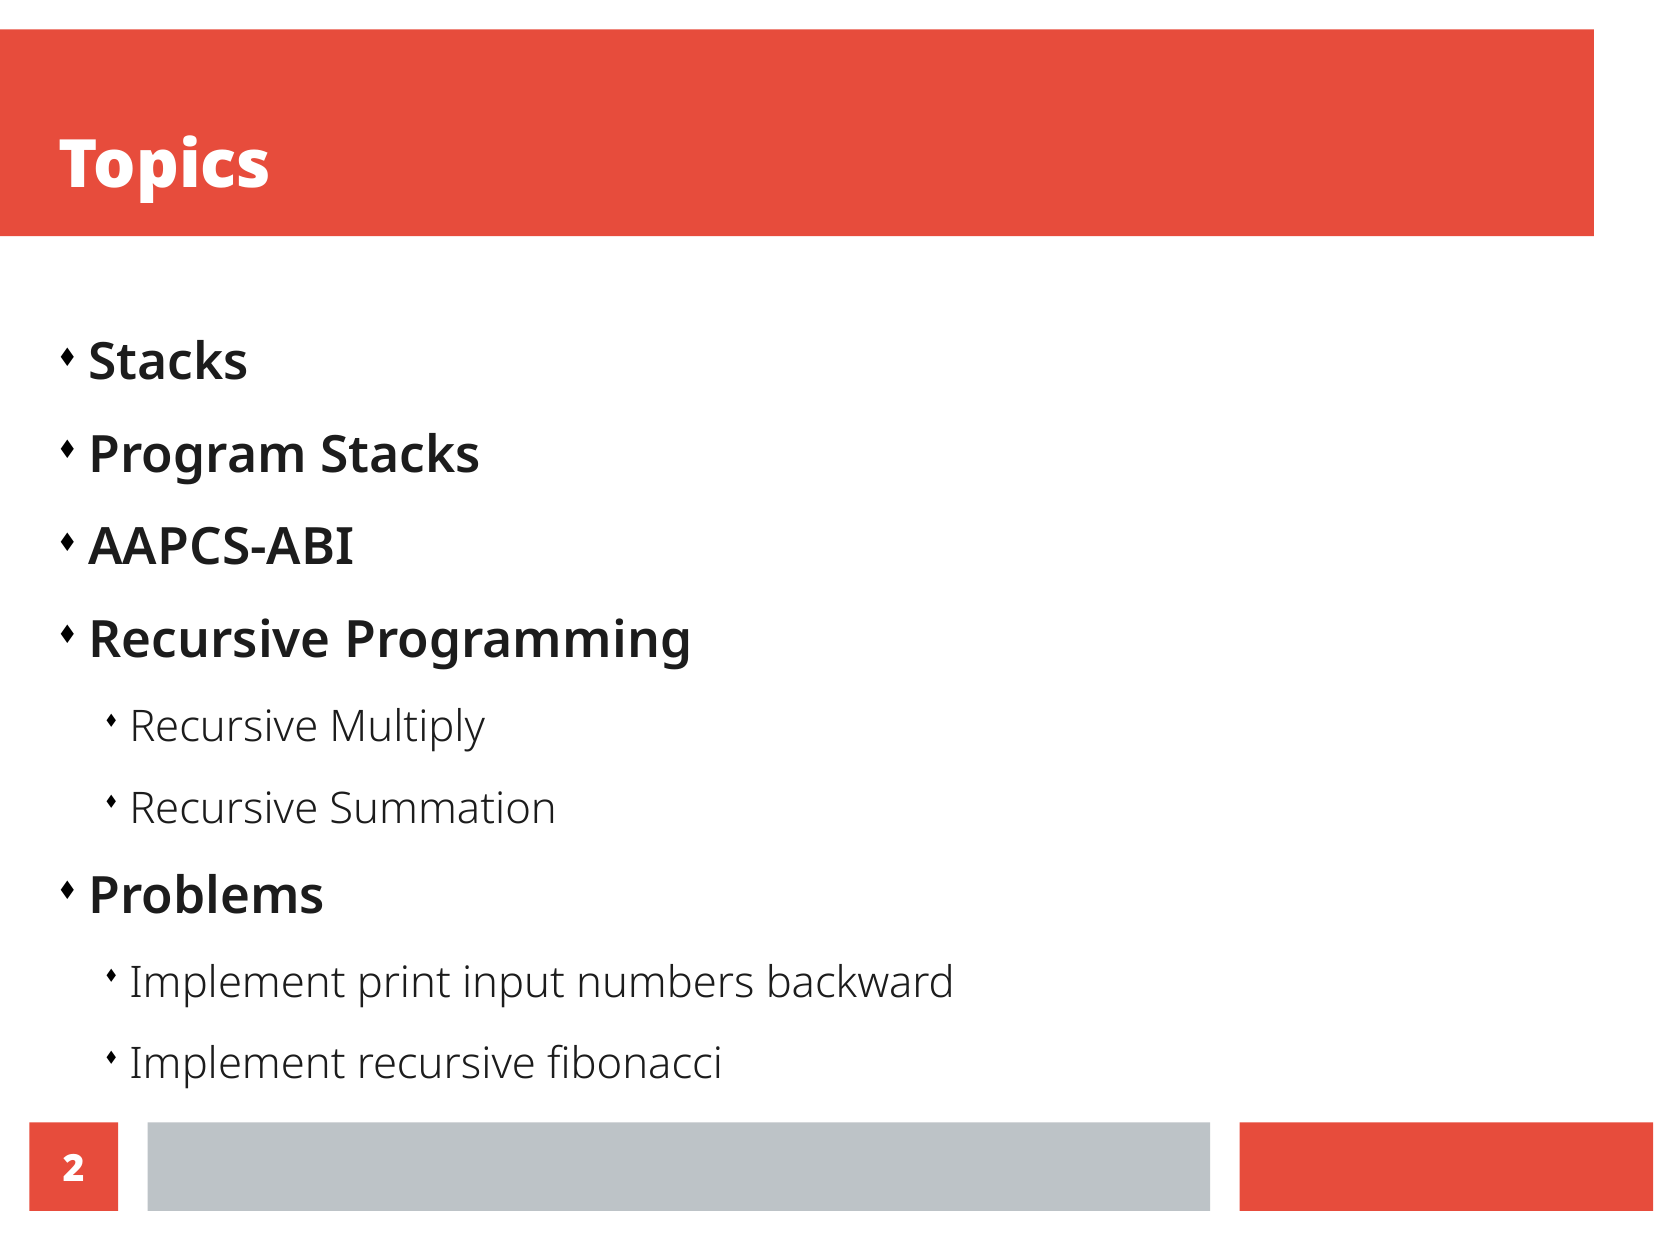

# Topics
 Stacks
 Program Stacks
 AAPCS-ABI
 Recursive Programming
 Recursive Multiply
 Recursive Summation
 Problems
 Implement print input numbers backward
 Implement recursive fibonacci
2